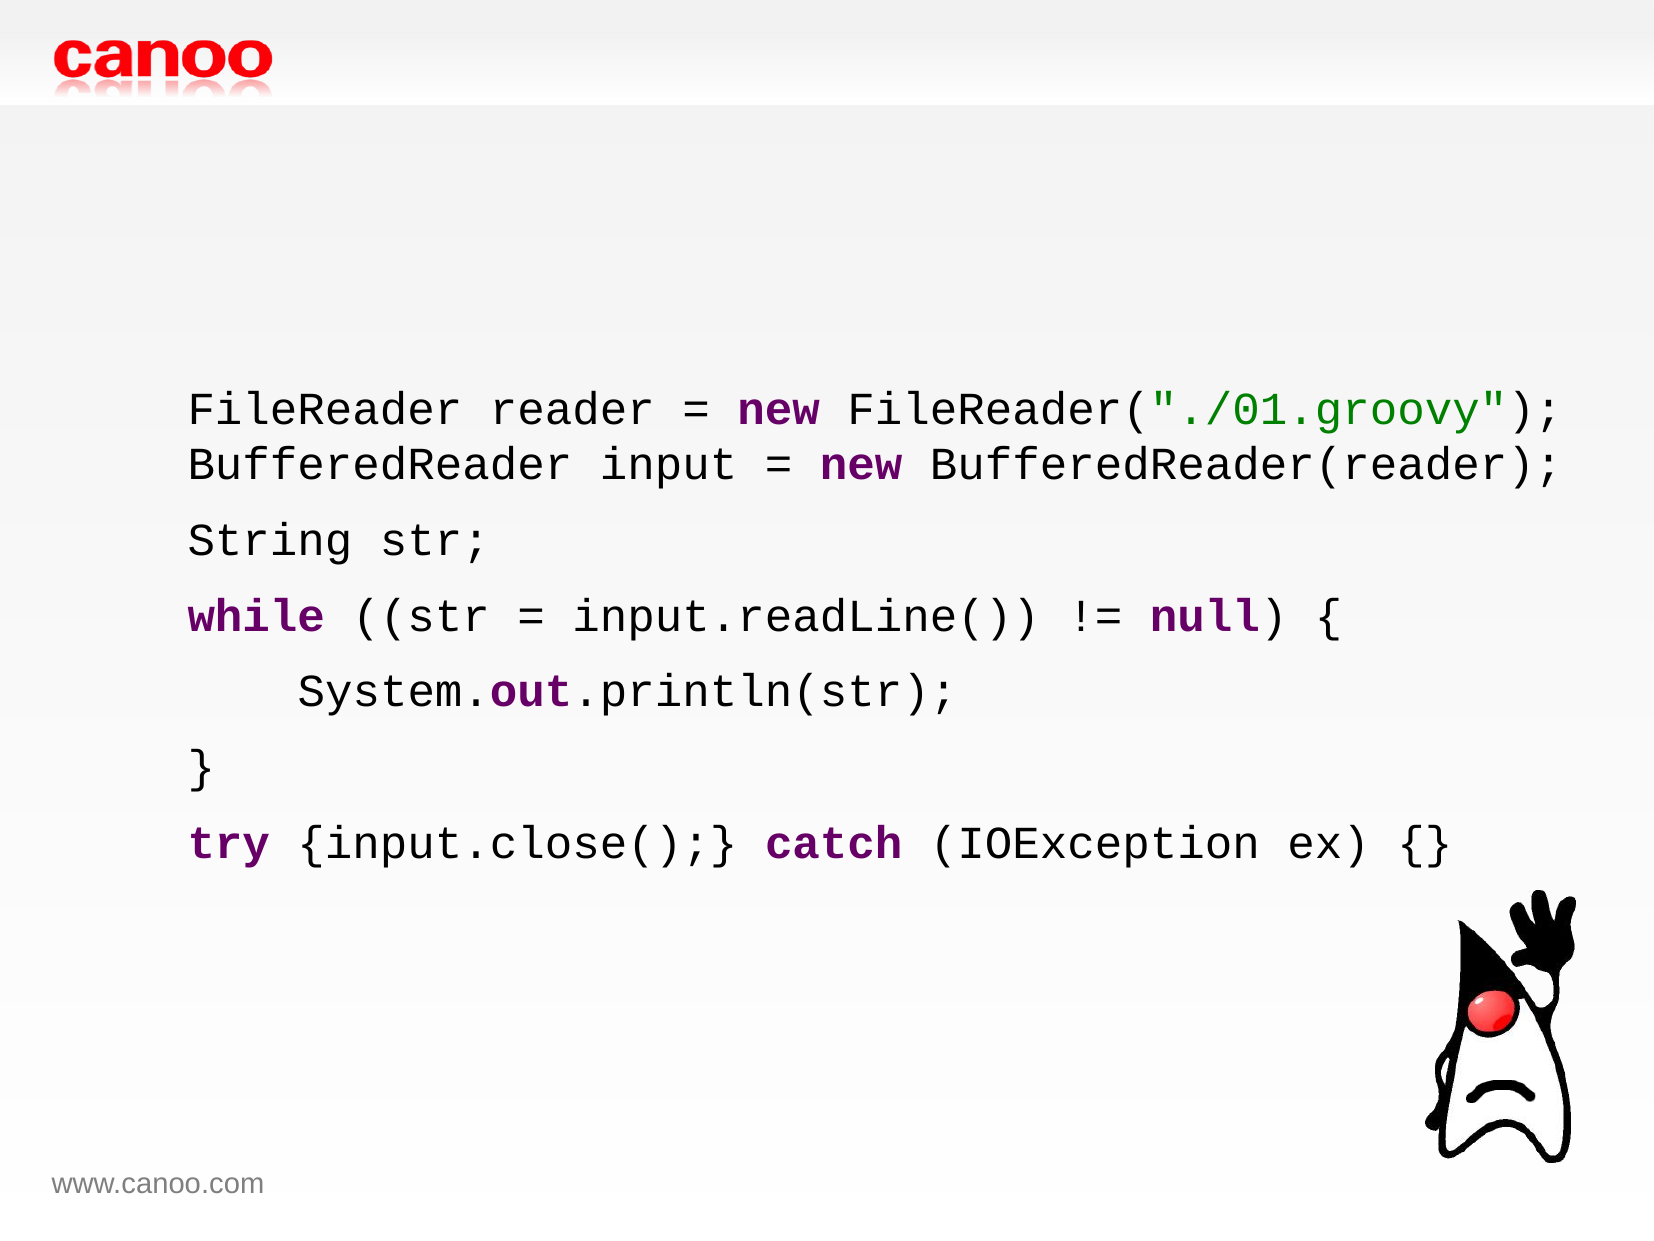

FileReader reader = new FileReader("./01.groovy");
BufferedReader input = new BufferedReader(reader);
String str;
while ((str = input.readLine()) != null) {
 System.out.println(str);
}
try {input.close();} catch (IOException ex) {}